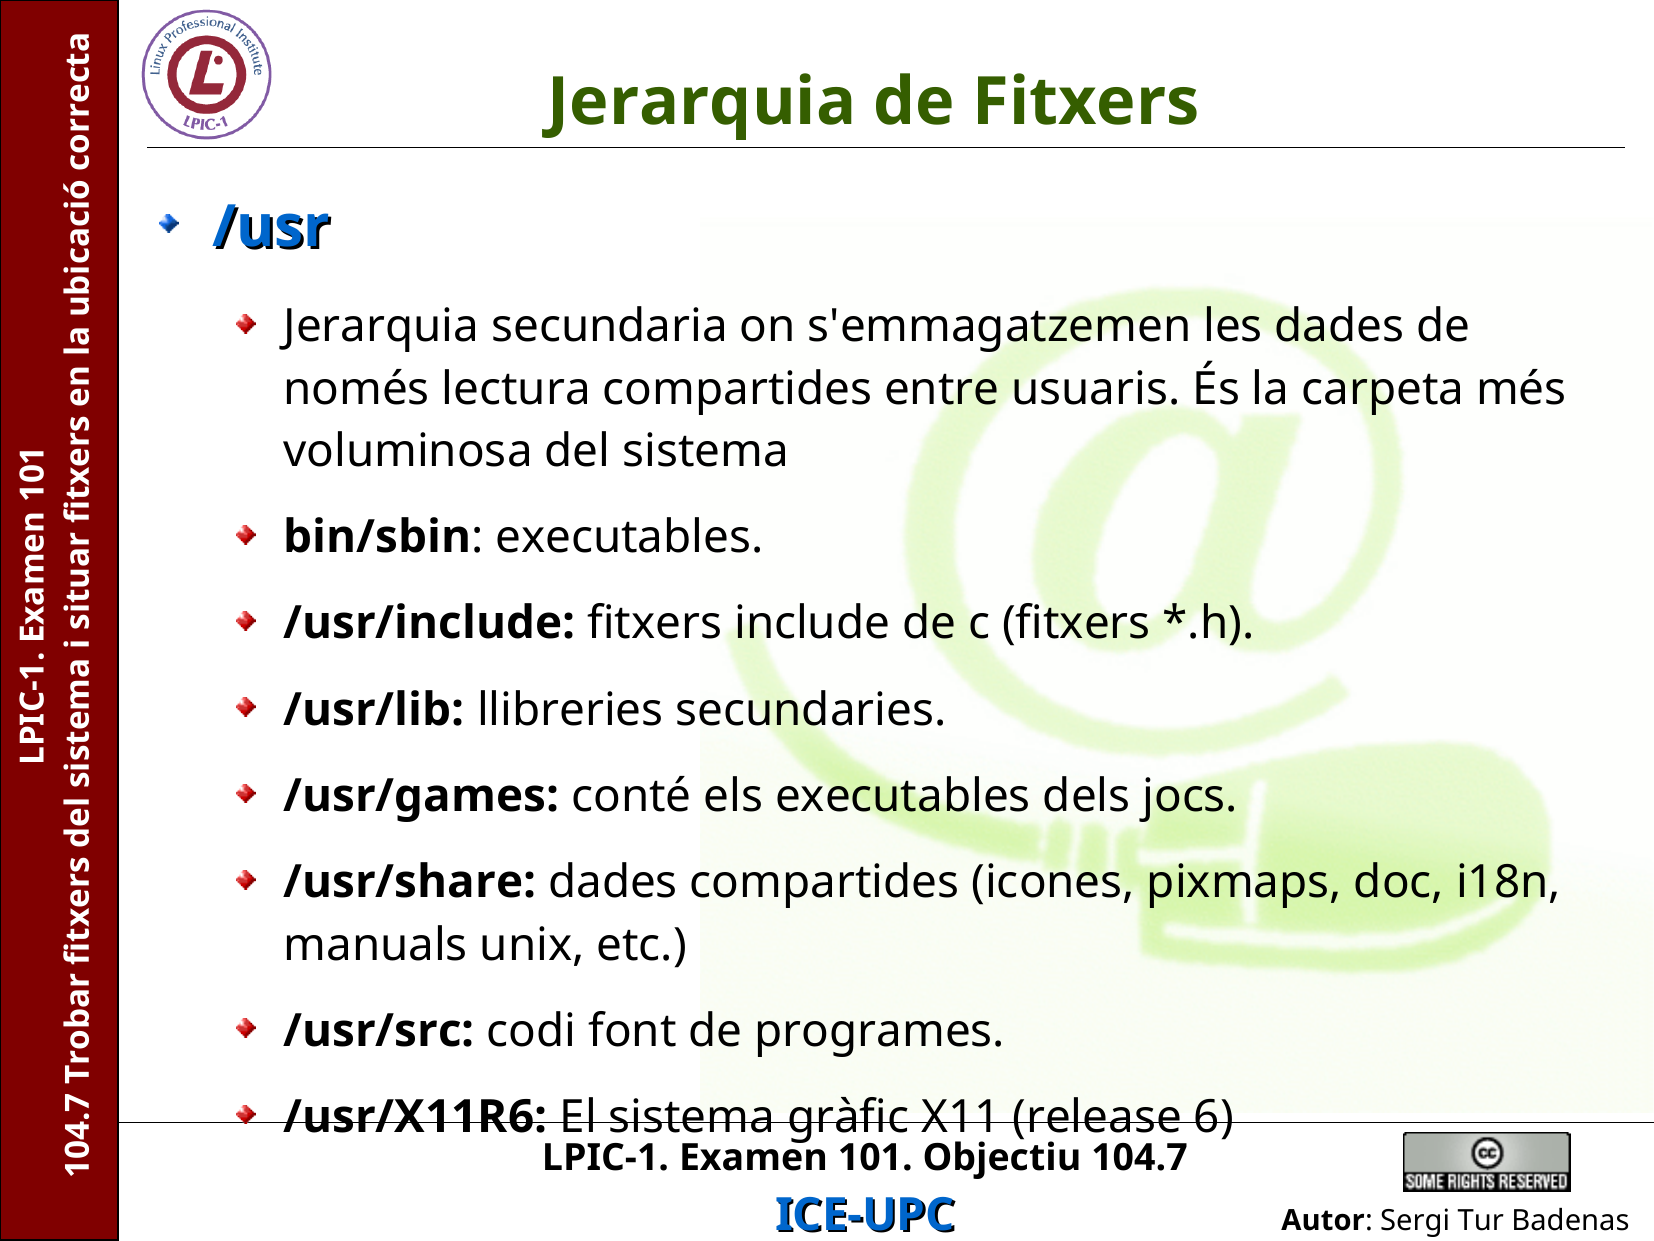

# Jerarquia de Fitxers
/usr
Jerarquia secundaria on s'emmagatzemen les dades de només lectura compartides entre usuaris. És la carpeta més voluminosa del sistema
bin/sbin: executables.
/usr/include: fitxers include de c (fitxers *.h).
/usr/lib: llibreries secundaries.
/usr/games: conté els executables dels jocs.
/usr/share: dades compartides (icones, pixmaps, doc, i18n, manuals unix, etc.)
/usr/src: codi font de programes.
/usr/X11R6: El sistema gràfic X11 (release 6)